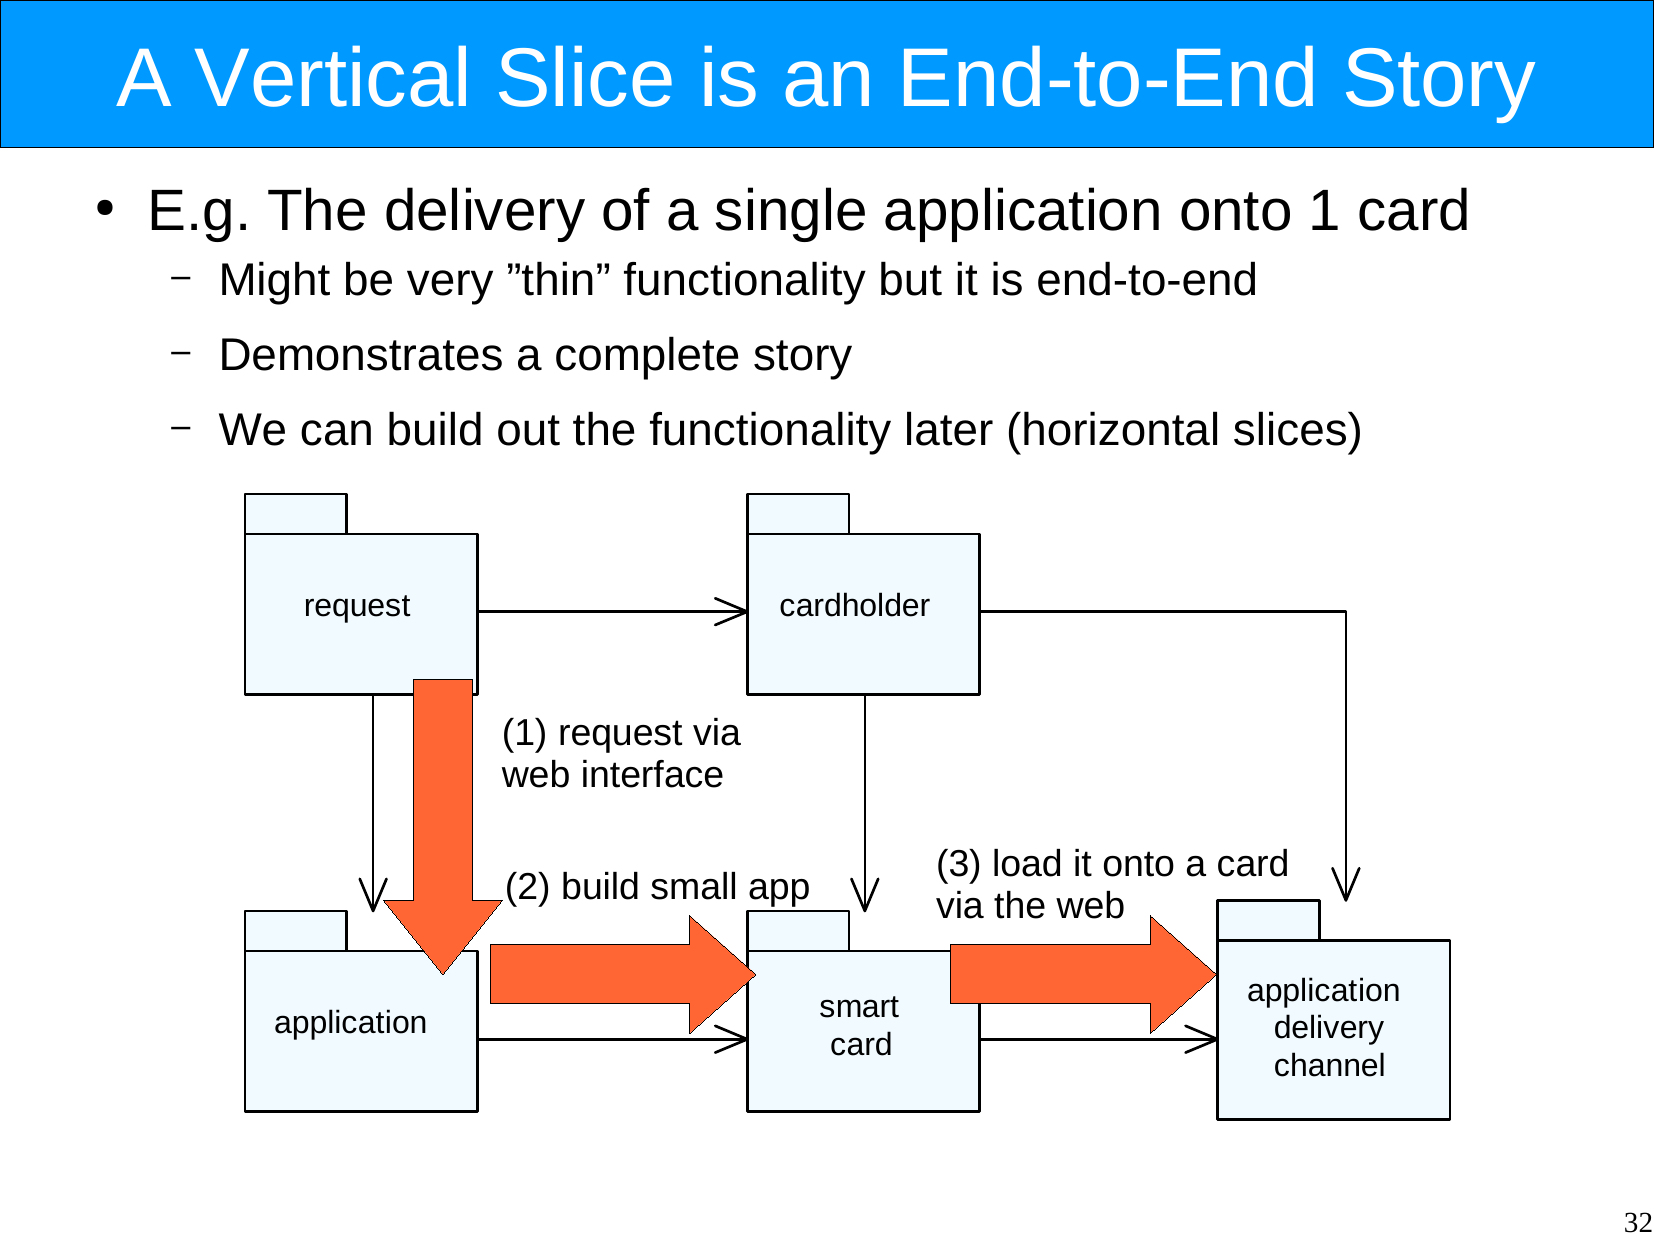

# A Vertical Slice is an End-to-End Story
E.g. The delivery of a single application onto 1 card
Might be very ”thin” functionality but it is end-to-end
Demonstrates a complete story
We can build out the functionality later (horizontal slices)
(1) request via
web interface
(3) load it onto a card
via the web
(2) build small app
32